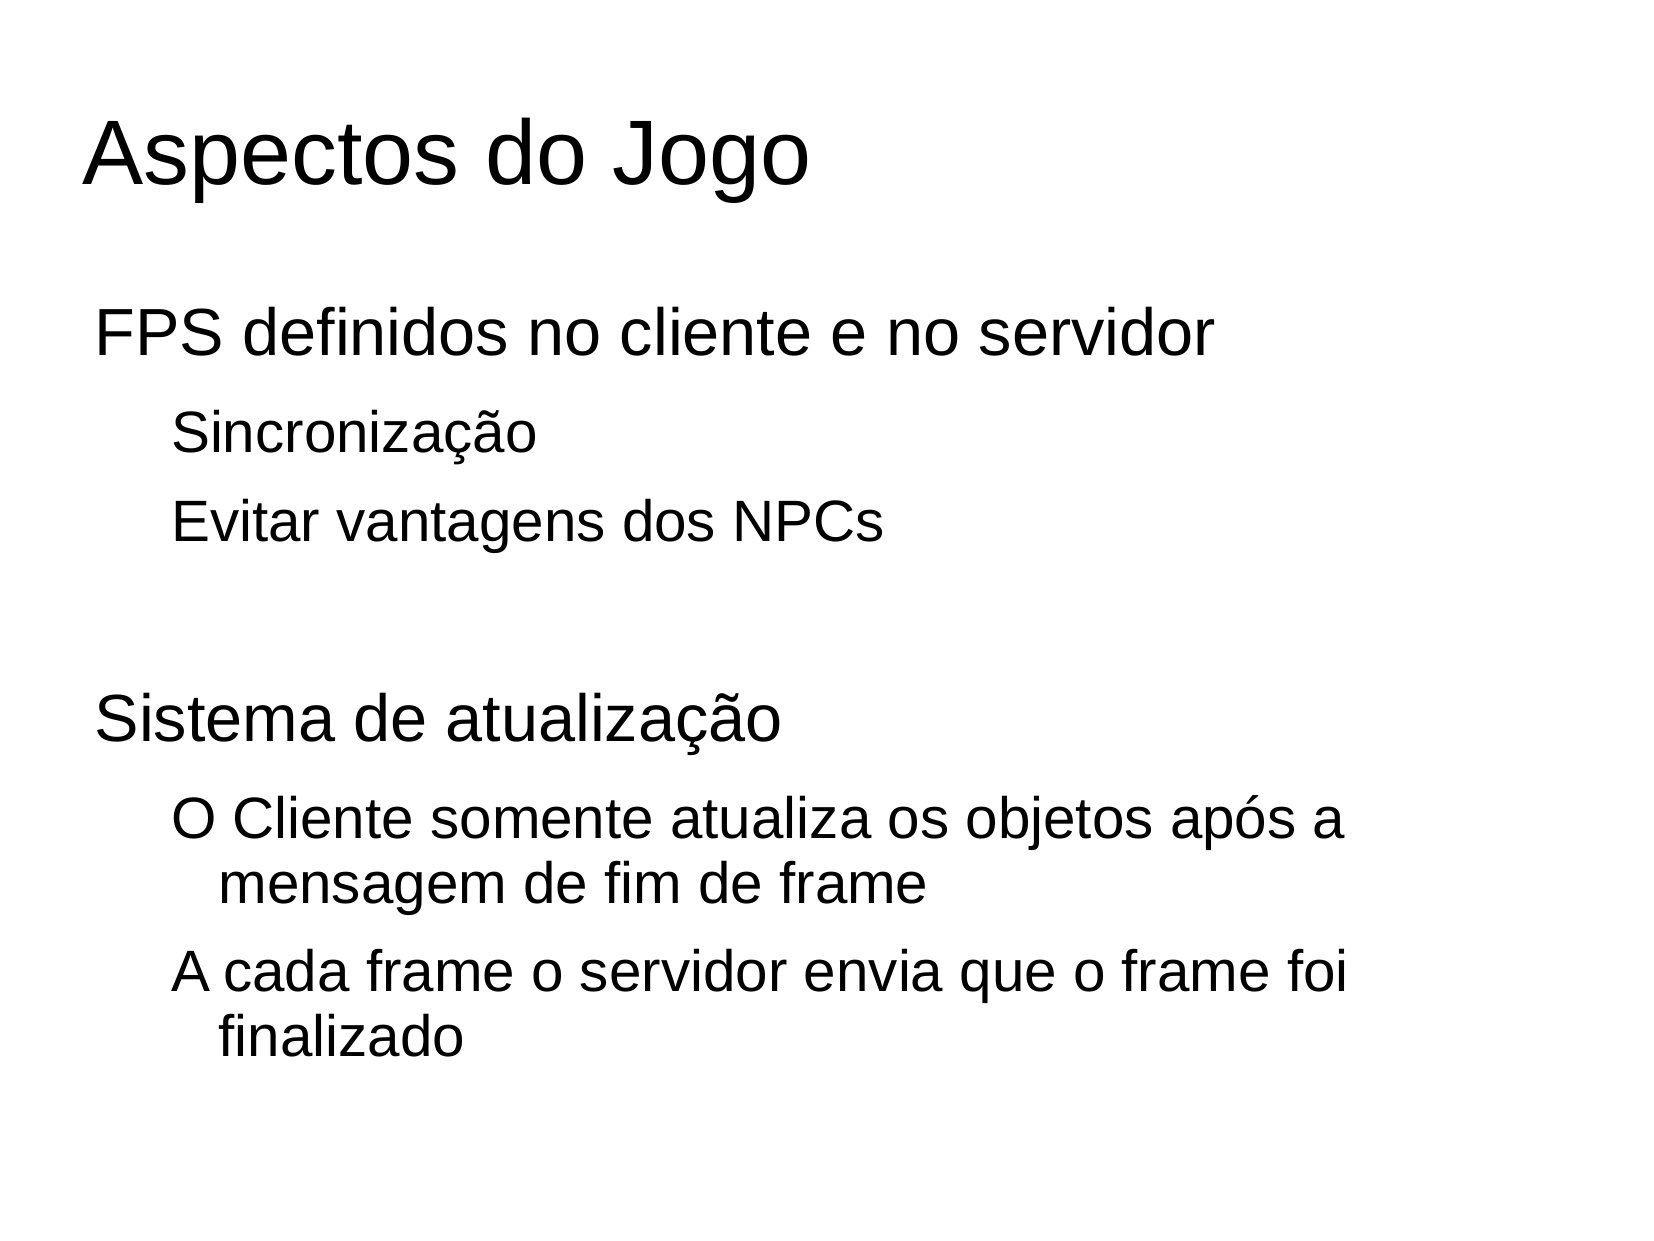

# Aspectos do Jogo
FPS definidos no cliente e no servidor
Sincronização
Evitar vantagens dos NPCs
Sistema de atualização
O Cliente somente atualiza os objetos após a mensagem de fim de frame
A cada frame o servidor envia que o frame foi finalizado